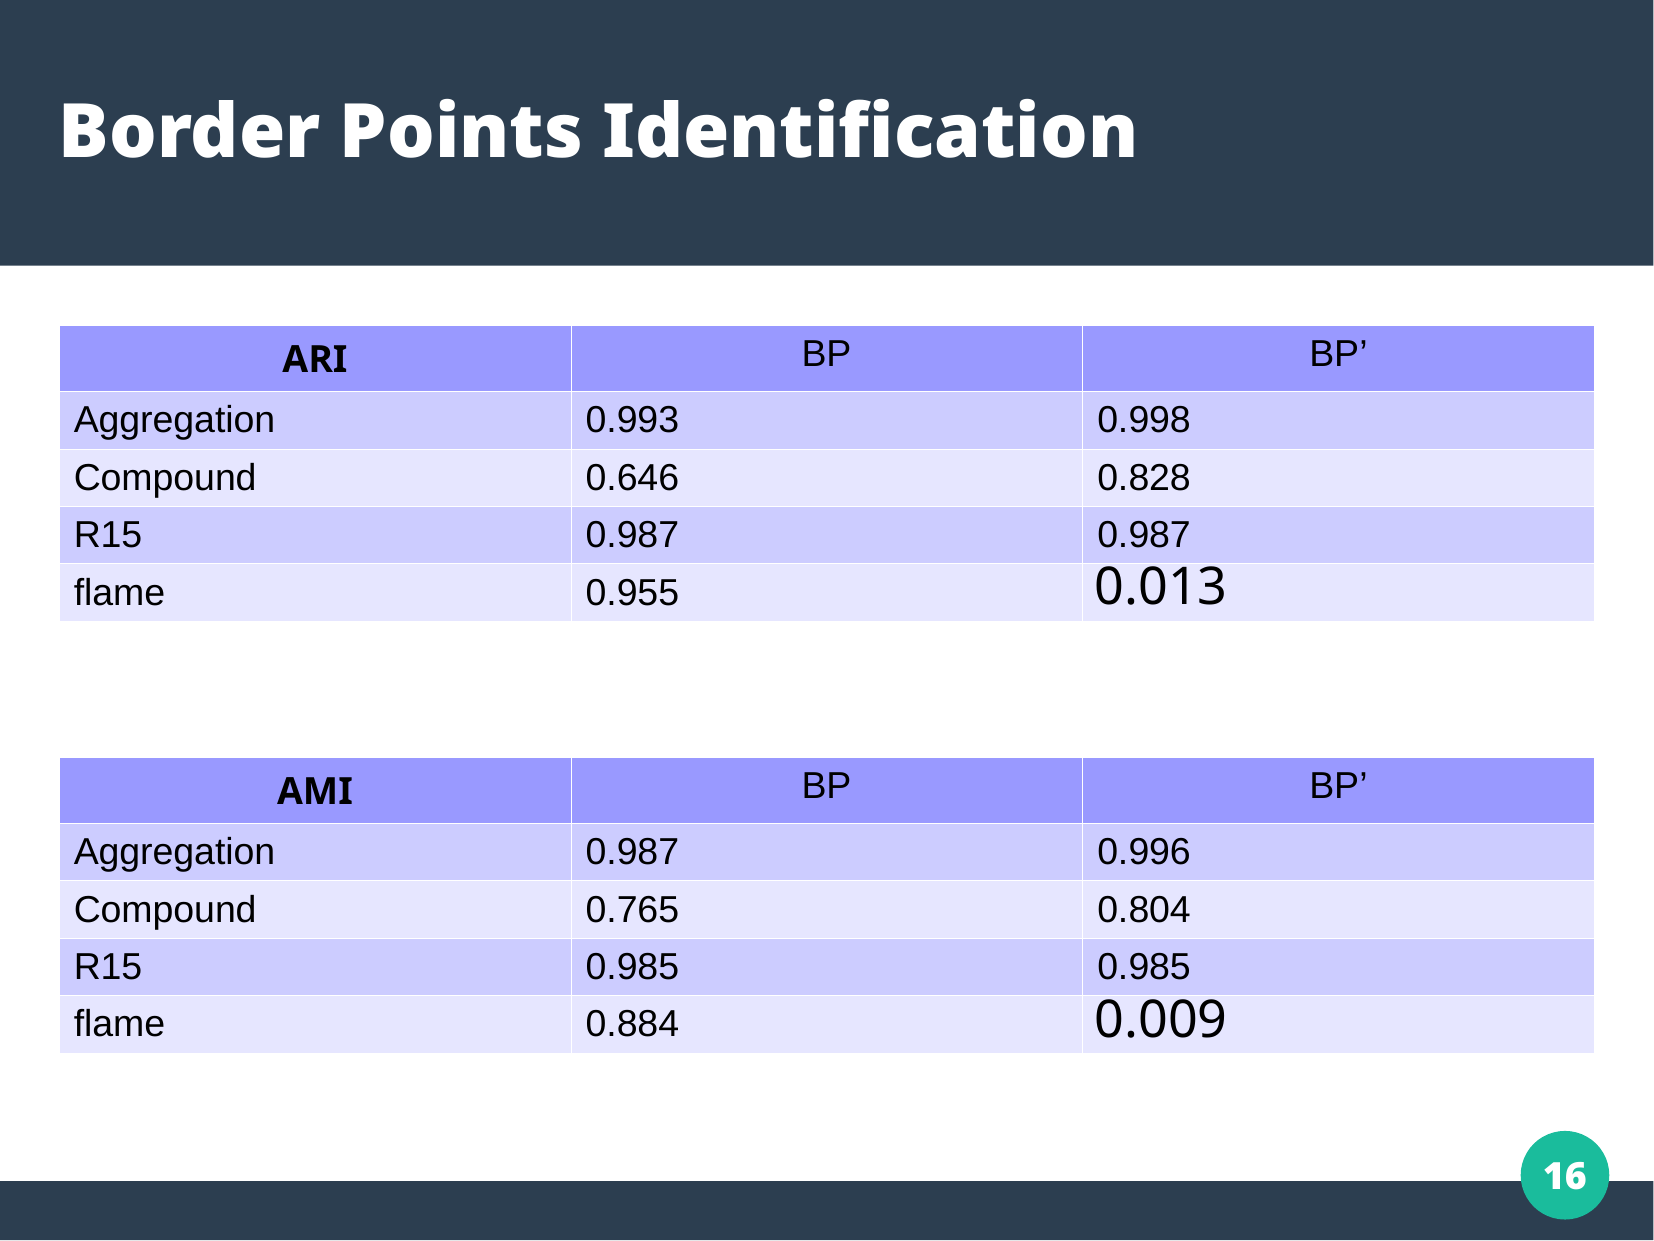

# Border Points Identification
| ARI | BP | BP’ |
| --- | --- | --- |
| Aggregation | 0.993 | 0.998 |
| Compound | 0.646 | 0.828 |
| R15 | 0.987 | 0.987 |
| flame | 0.955 | |
0.013
| AMI | BP | BP’ |
| --- | --- | --- |
| Aggregation | 0.987 | 0.996 |
| Compound | 0.765 | 0.804 |
| R15 | 0.985 | 0.985 |
| flame | 0.884 | |
0.009
16